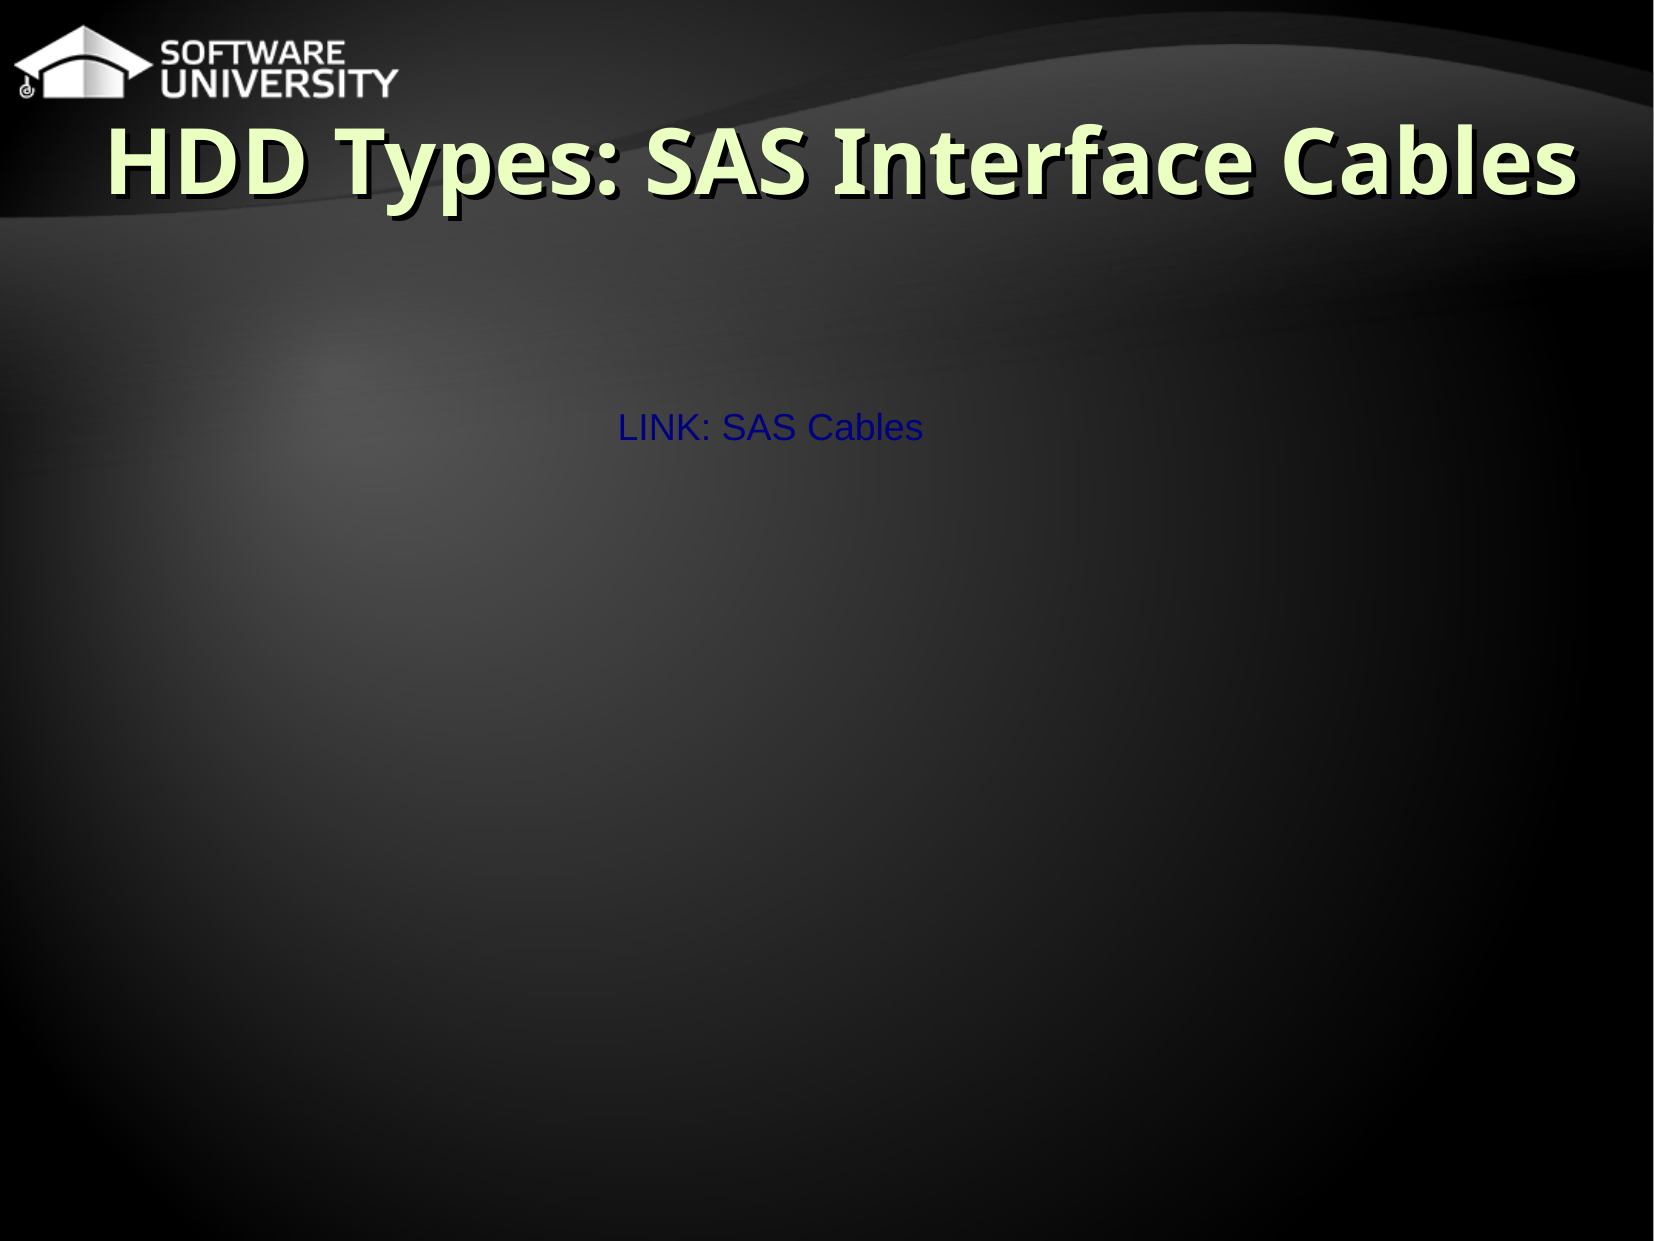

# HDD Types: SAS Interface Cables
LINK: SAS Cables